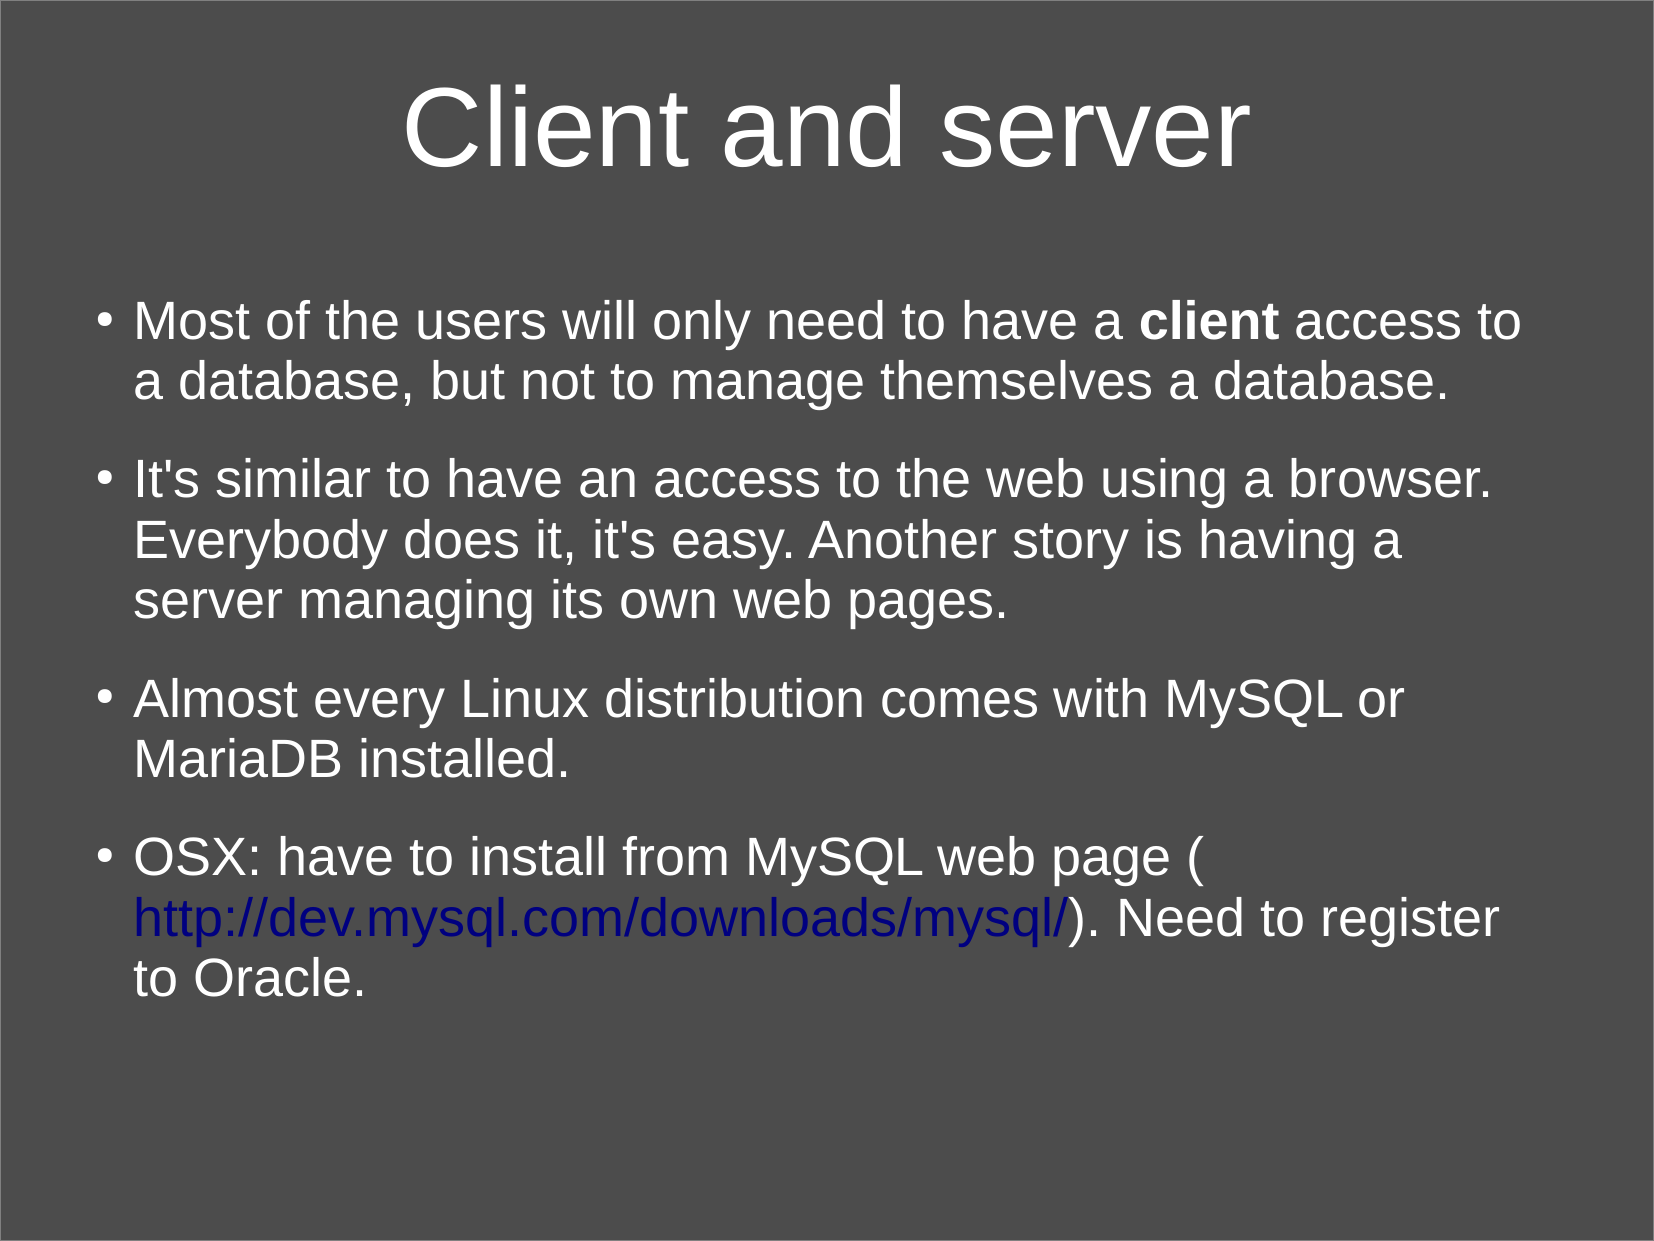

# Client and server
Most of the users will only need to have a client access to a database, but not to manage themselves a database.
It's similar to have an access to the web using a browser. Everybody does it, it's easy. Another story is having a server managing its own web pages.
Almost every Linux distribution comes with MySQL or MariaDB installed.
OSX: have to install from MySQL web page (http://dev.mysql.com/downloads/mysql/). Need to register to Oracle.